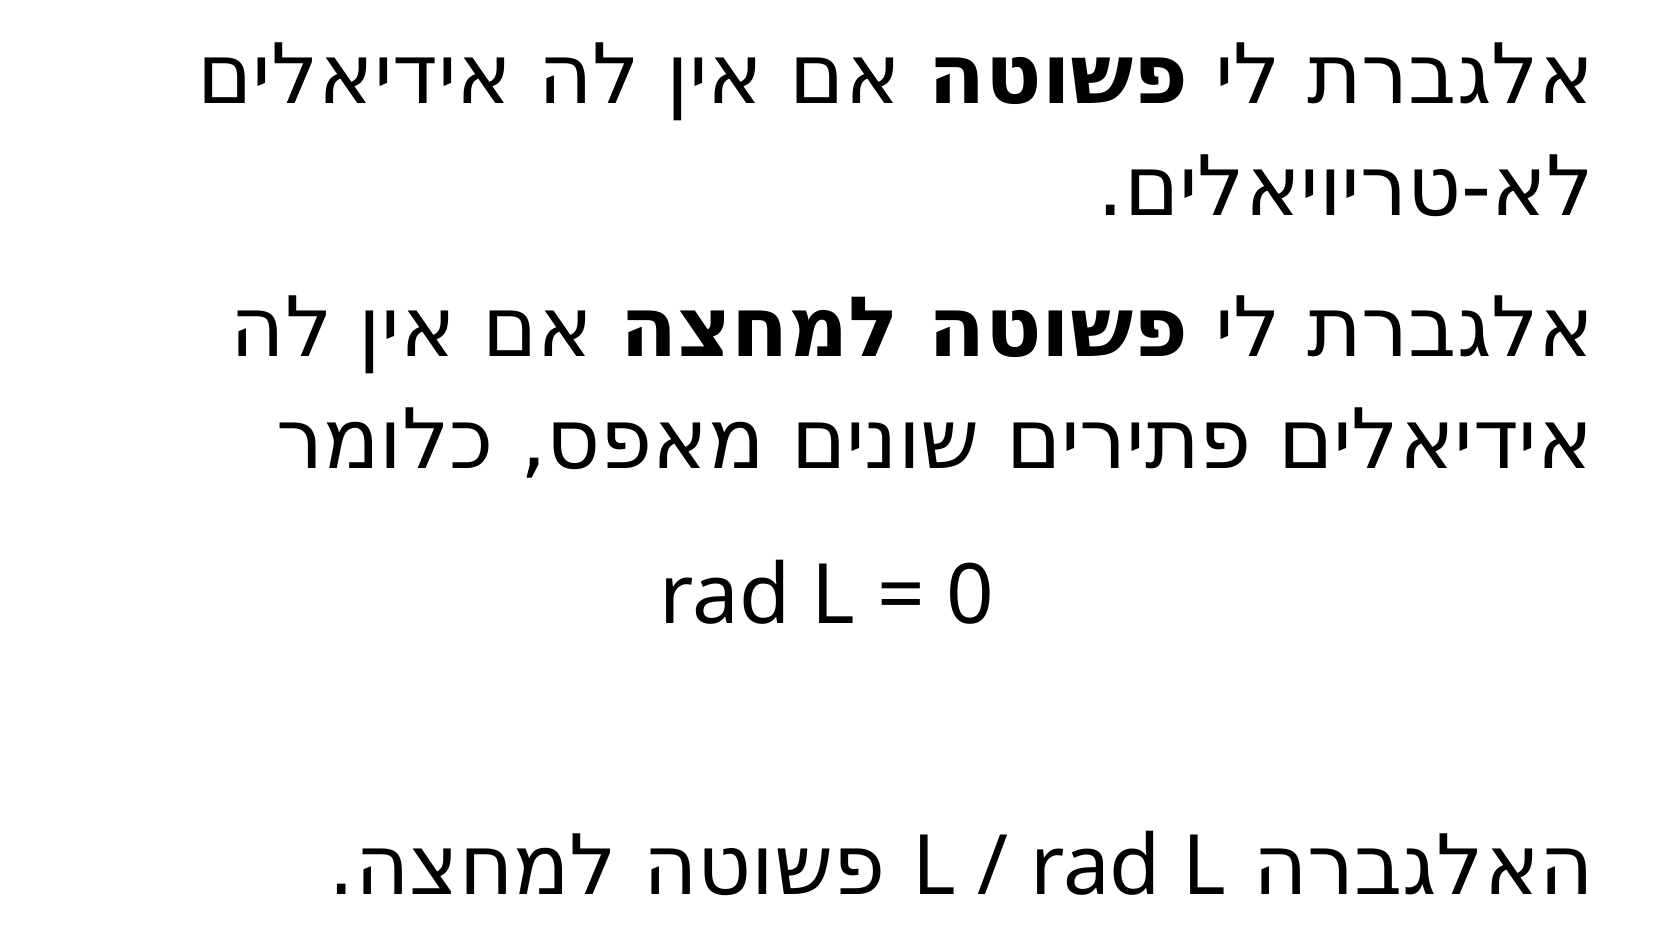

# אלגברת לי פשוטה אם אין לה אידיאלים לא-טריויאלים.
אלגברת לי פשוטה למחצה אם אין לה אידיאלים פתירים שונים מאפס, כלומר
rad L = 0
האלגברה L / rad L פשוטה למחצה.